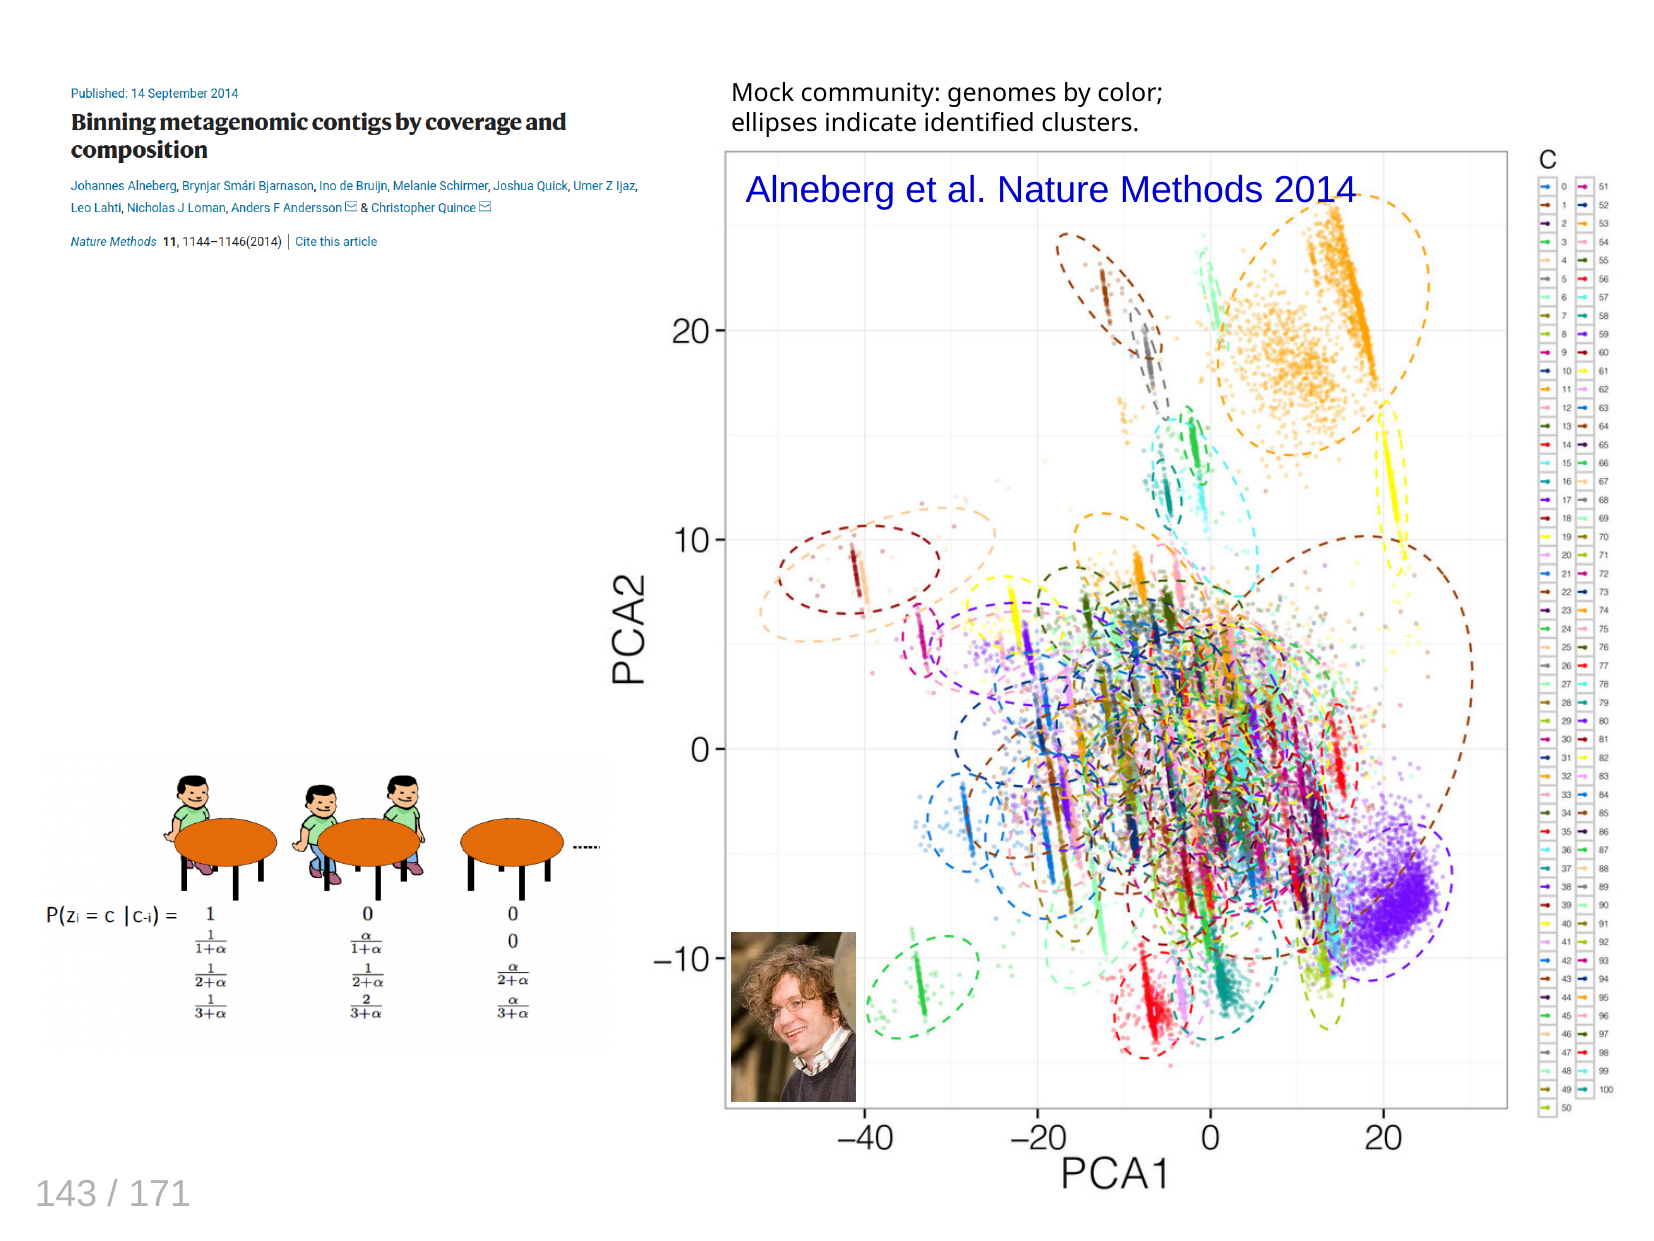

Mock community: genomes by color;
ellipses indicate identified clusters.
Alneberg et al. Nature Methods 2014